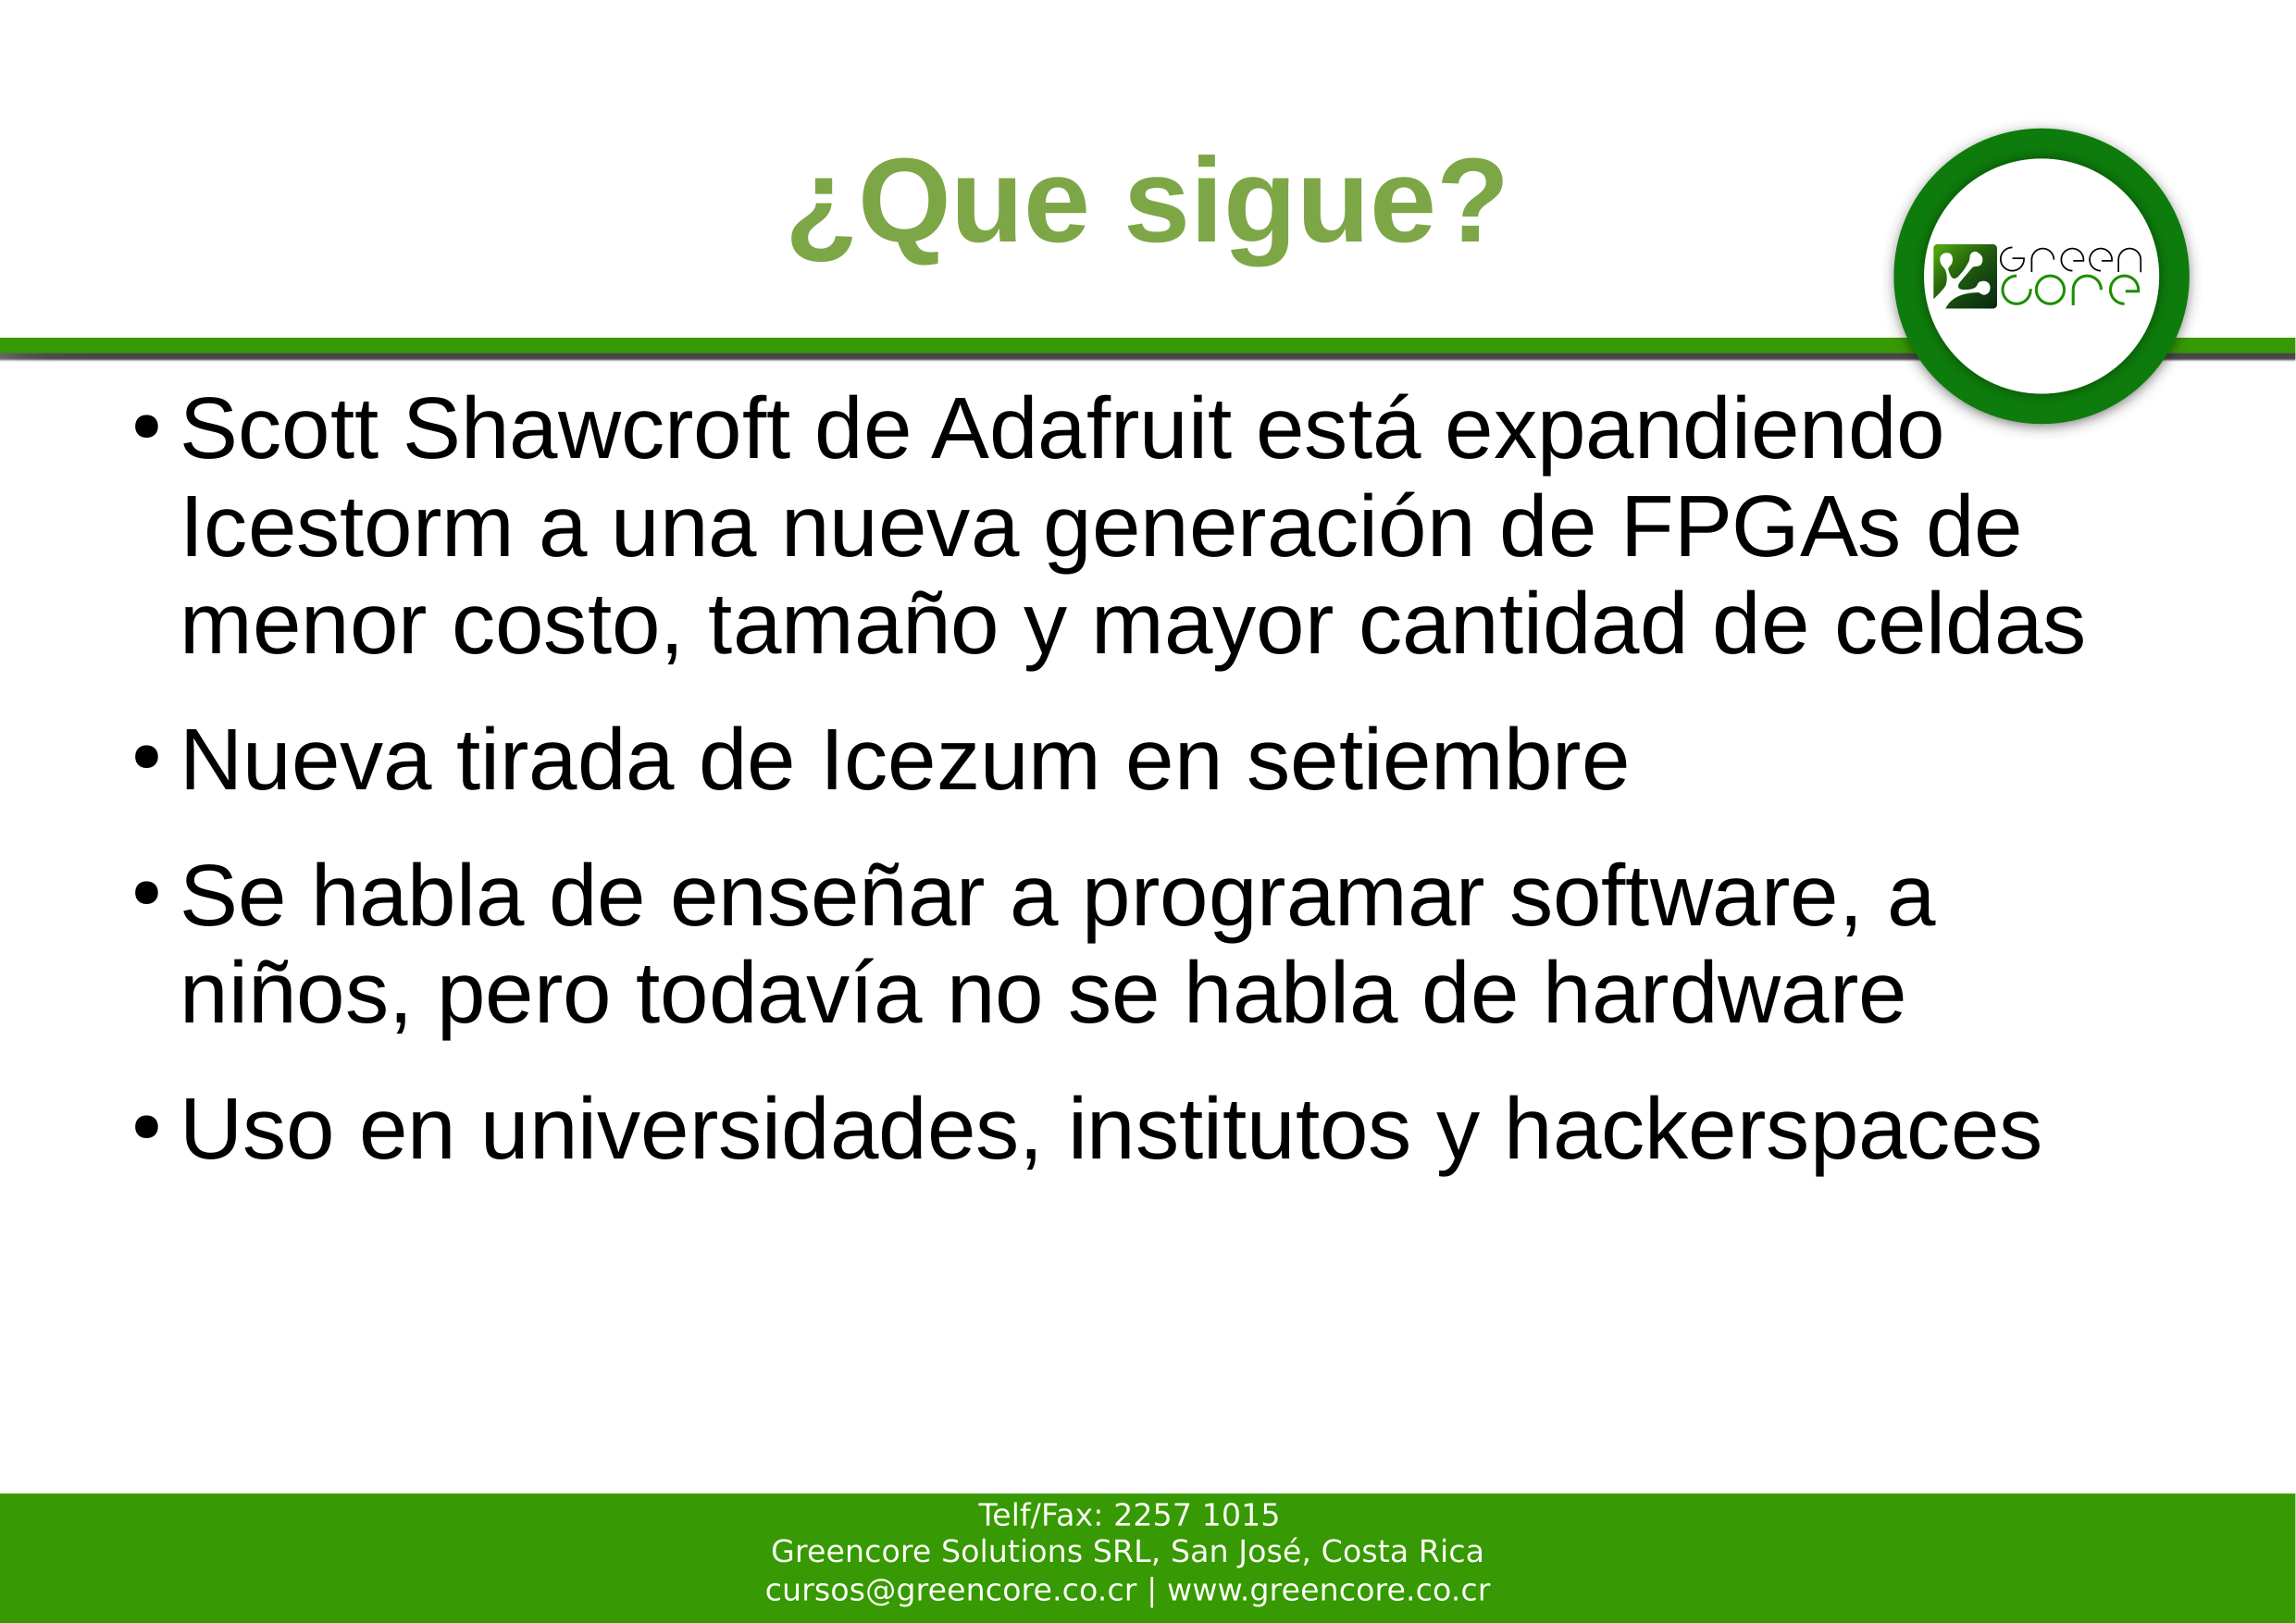

# ¿Que sigue?
Scott Shawcroft de Adafruit está expandiendo Icestorm a una nueva generación de FPGAs de menor costo, tamaño y mayor cantidad de celdas
Nueva tirada de Icezum en setiembre
Se habla de enseñar a programar software, a niños, pero todavía no se habla de hardware
Uso en universidades, institutos y hackerspaces